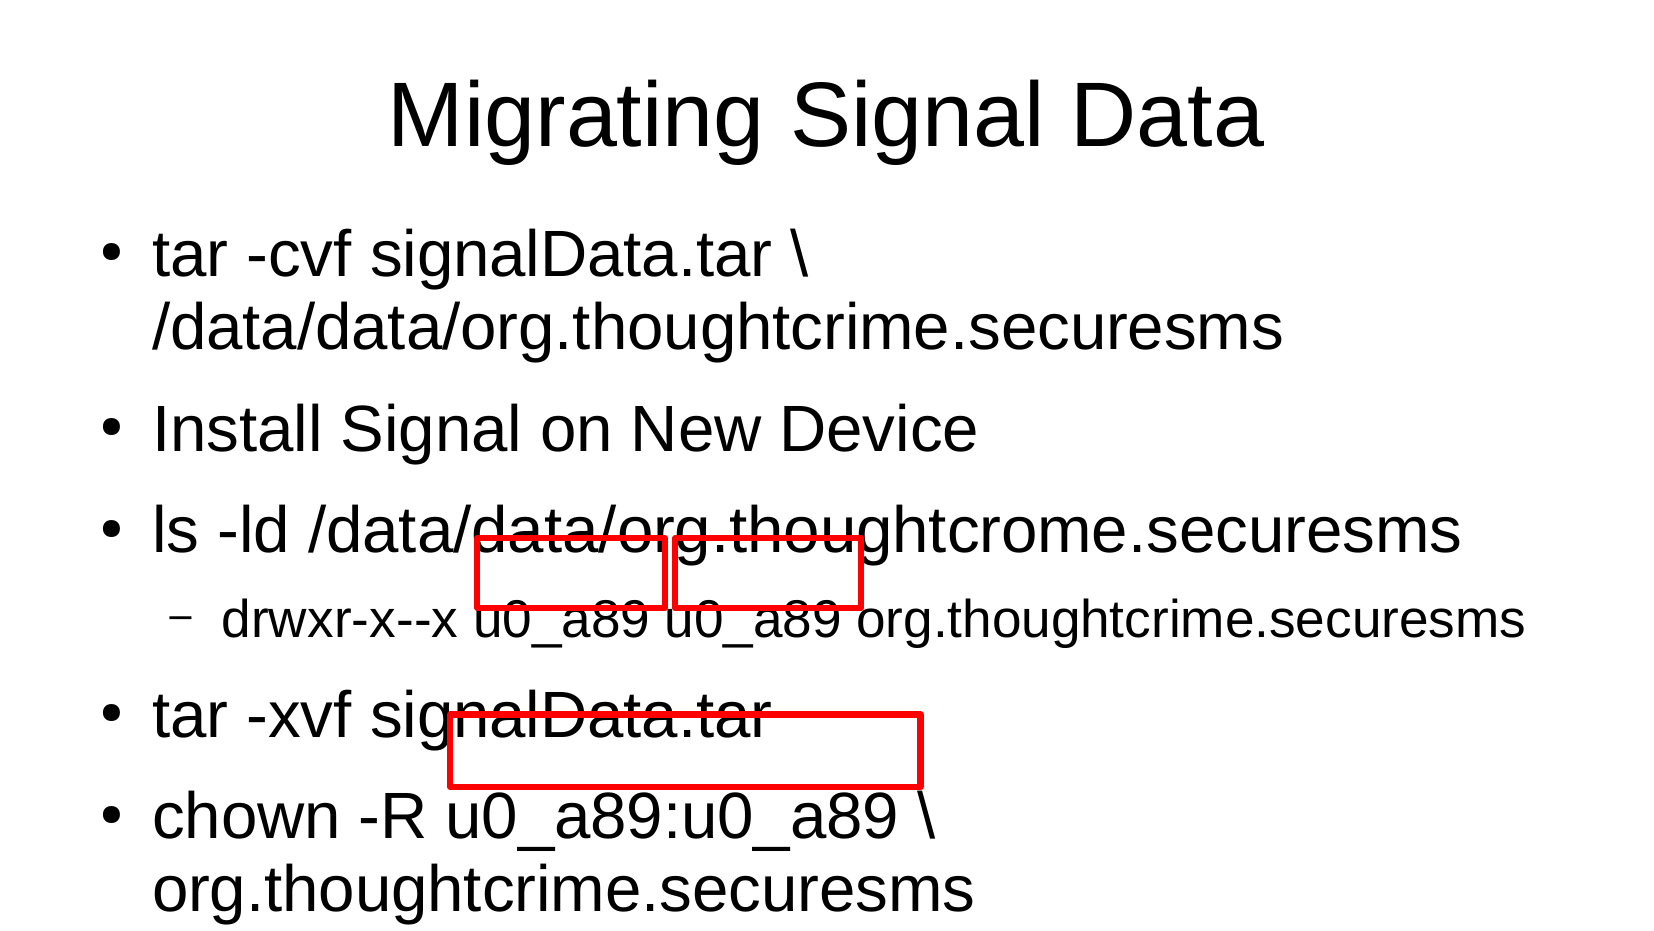

# Migrating Signal Data
tar -cvf signalData.tar \ /data/data/org.thoughtcrime.securesms
Install Signal on New Device
ls -ld /data/data/org.thoughtcrome.securesms
drwxr-x--x u0_a89 u0_a89 org.thoughtcrime.securesms
tar -xvf signalData.tar
chown -R u0_a89:u0_a89 \ org.thoughtcrime.securesms